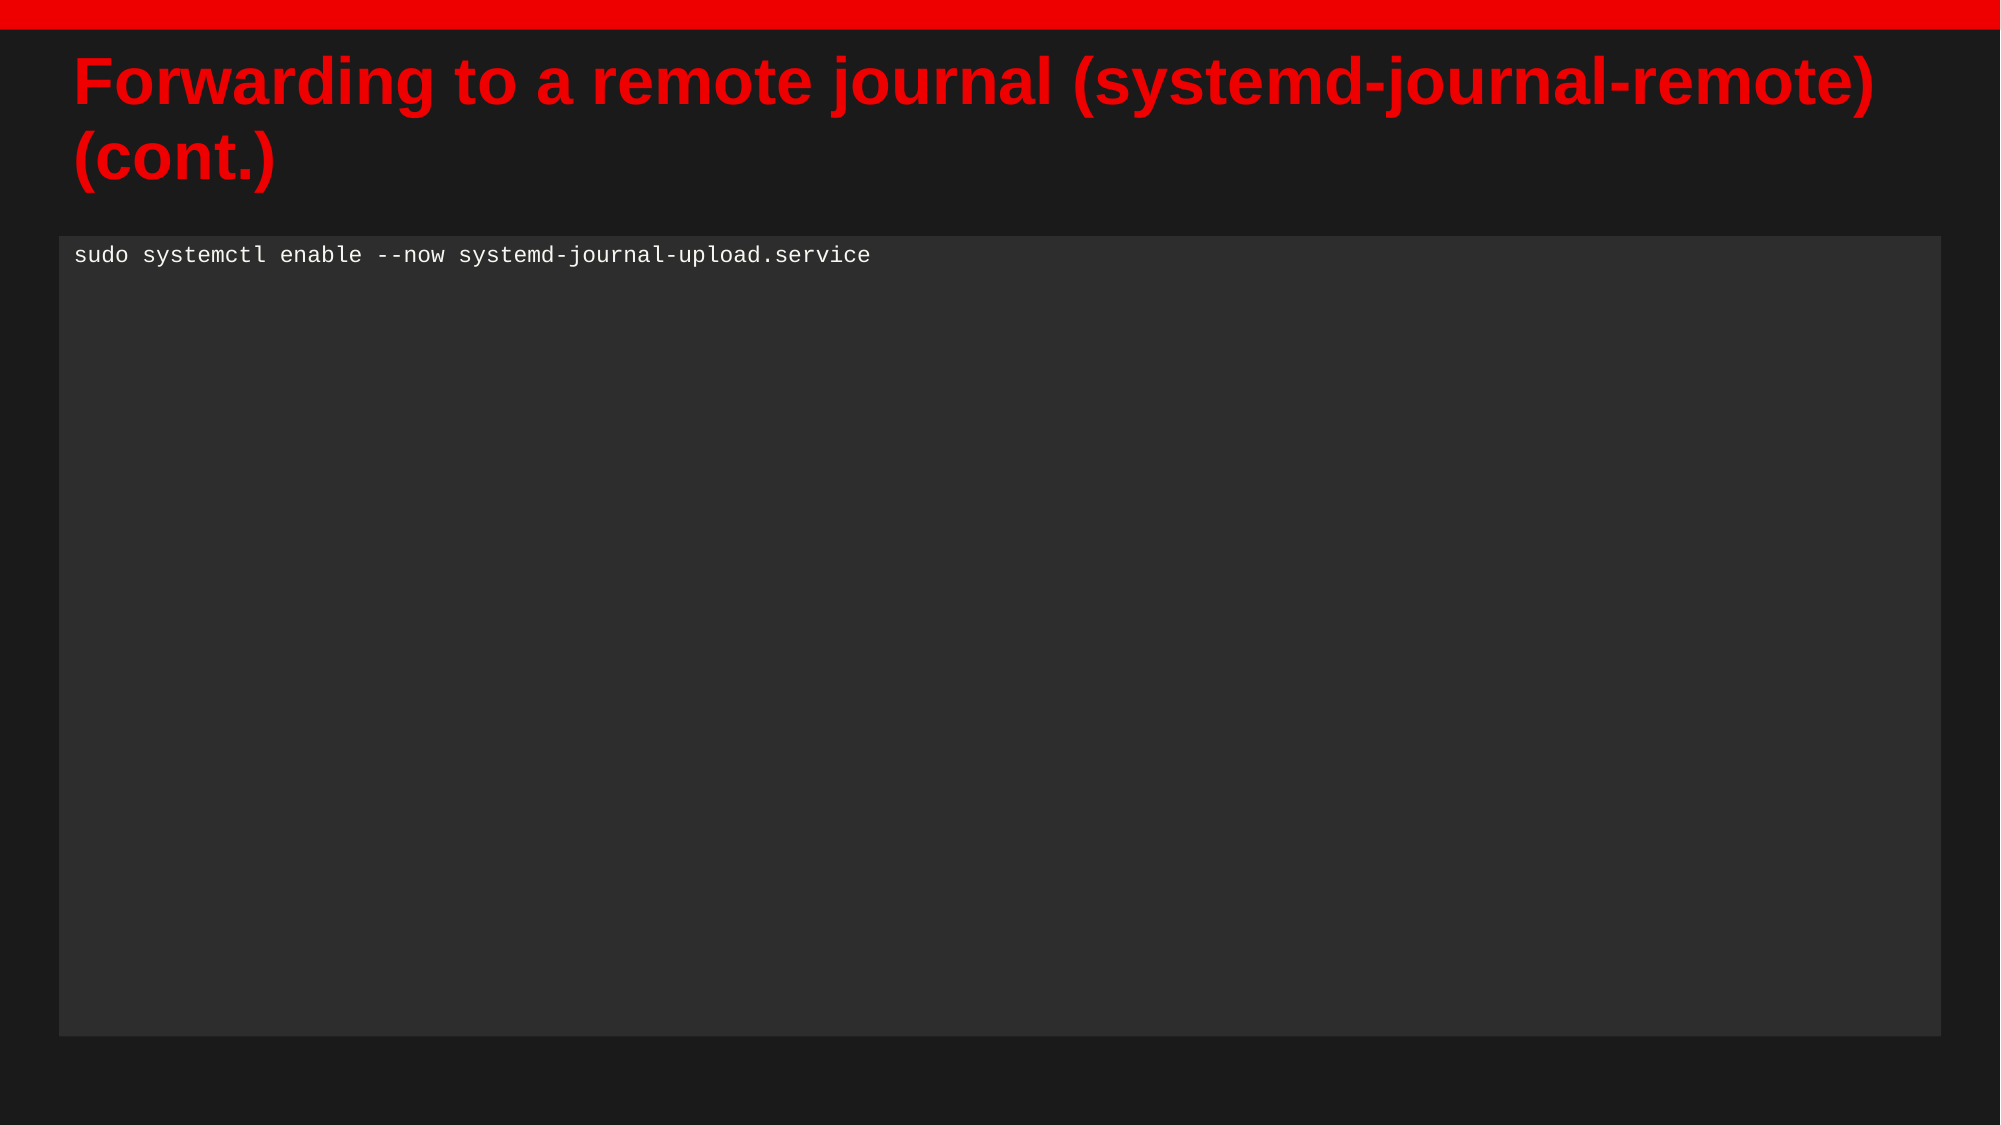

Forwarding to a remote journal (systemd-journal-remote) (cont.)
sudo systemctl enable --now systemd-journal-upload.service